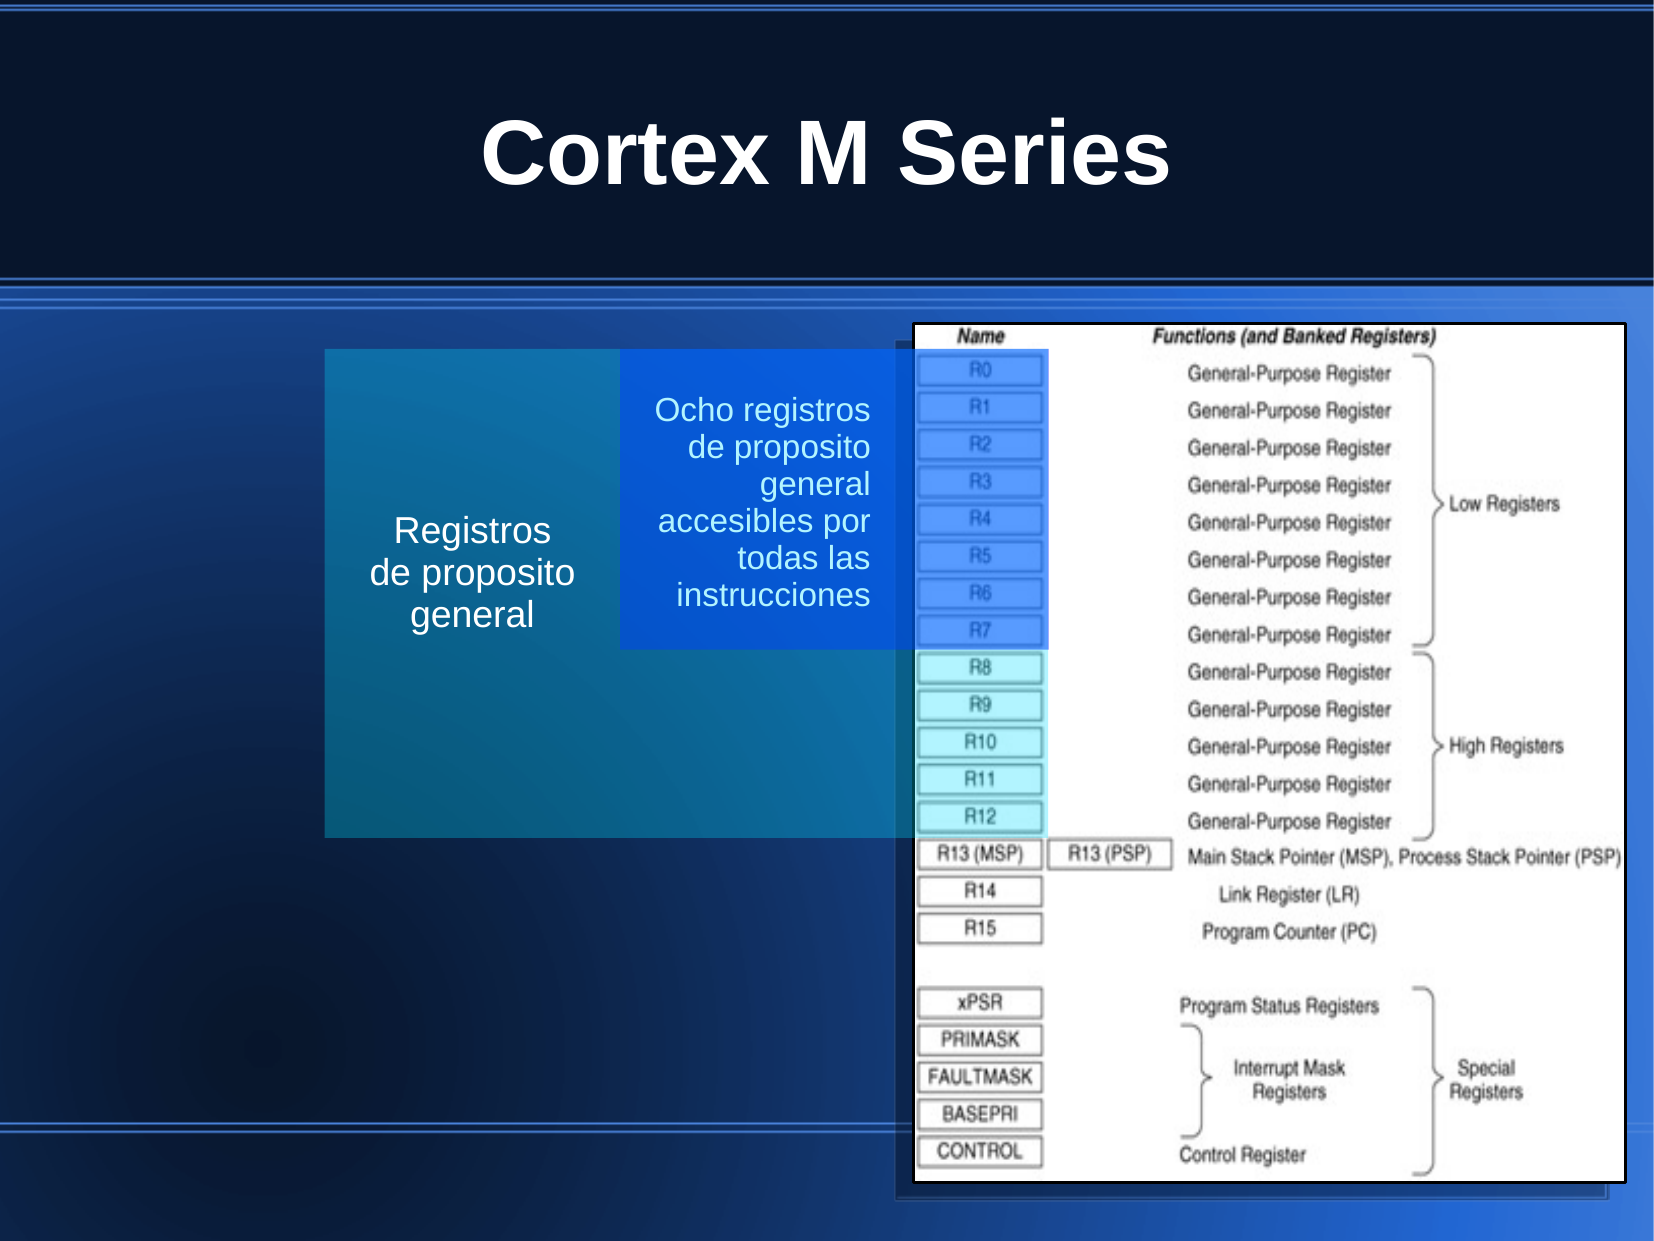

# Cortex M Series
Ocho registros de proposito general accesibles por todas las instrucciones
Registros de proposito general